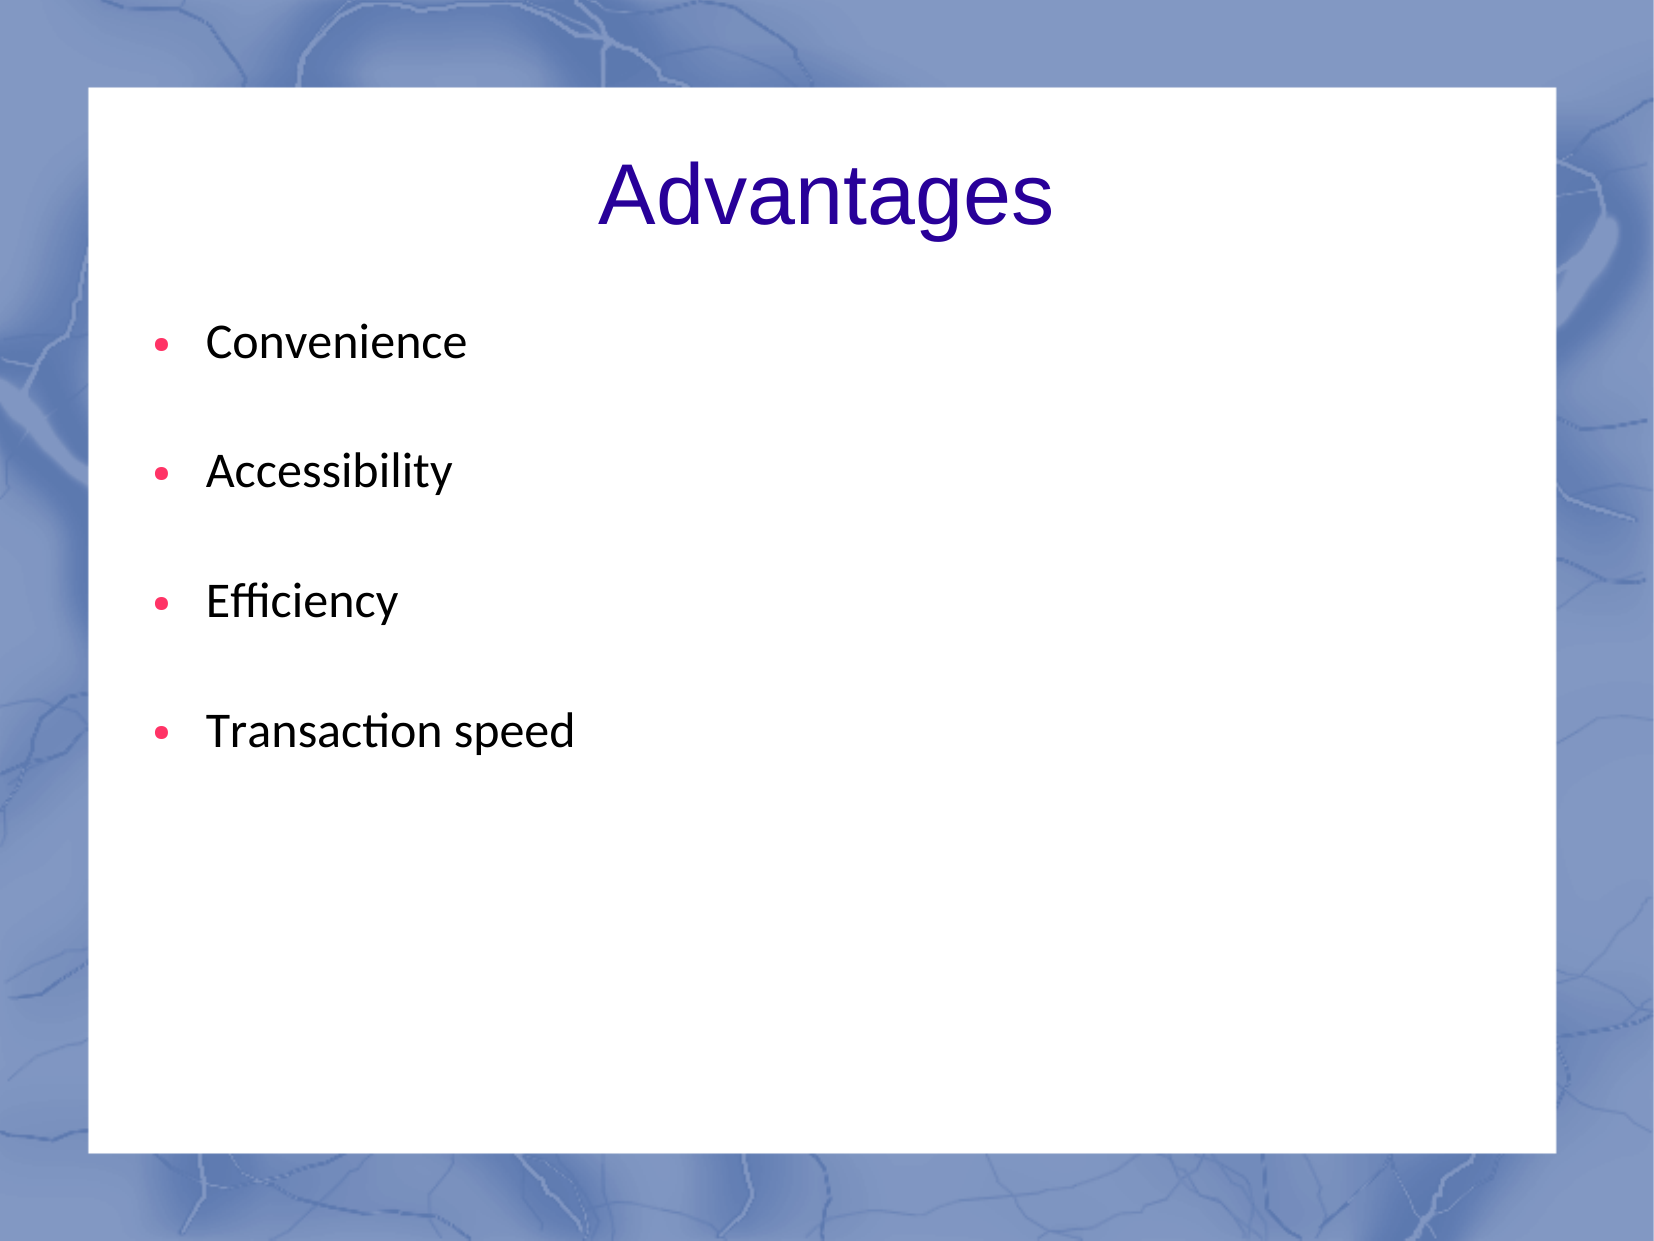

# Advantages
Convenience
Accessibility
Efficiency
Transaction speed